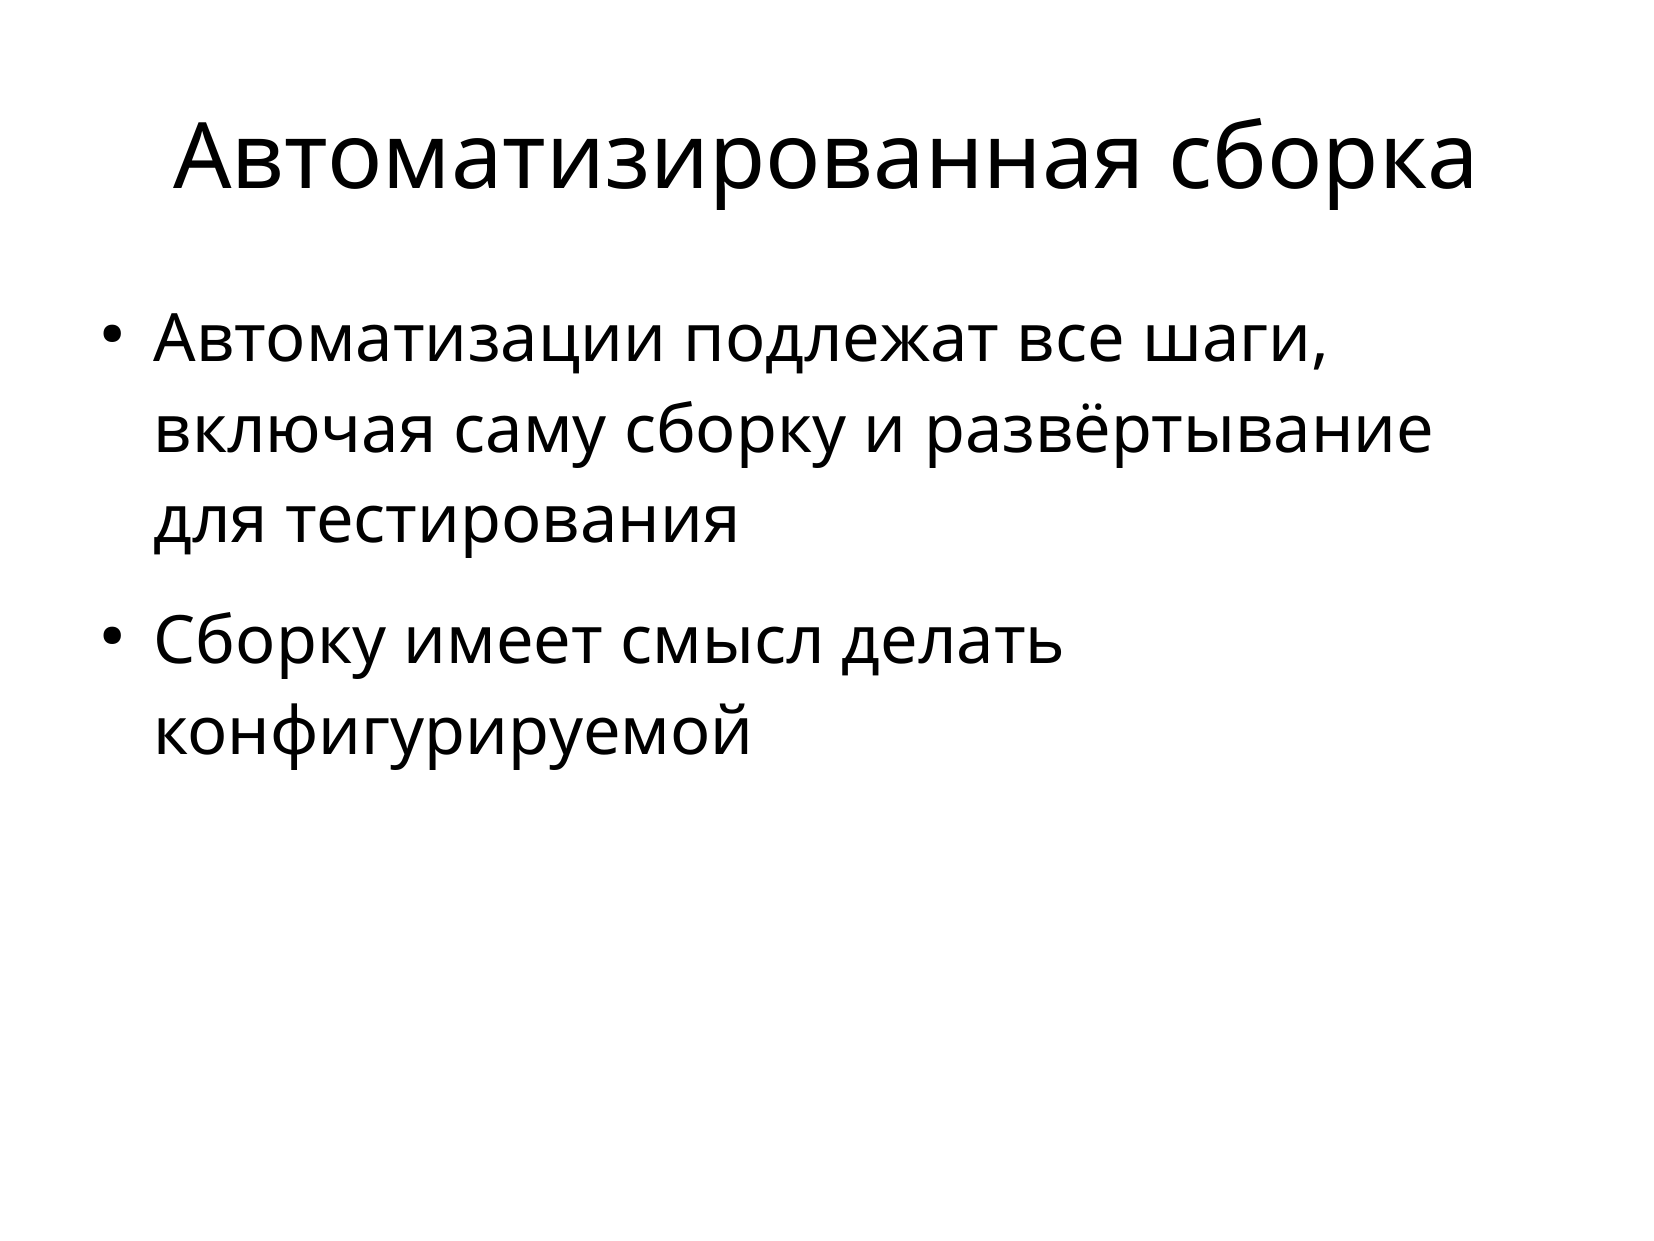

# Автоматизированная сборка
Автоматизации подлежат все шаги, включая саму сборку и развёртывание для тестирования
Сборку имеет смысл делать конфигурируемой